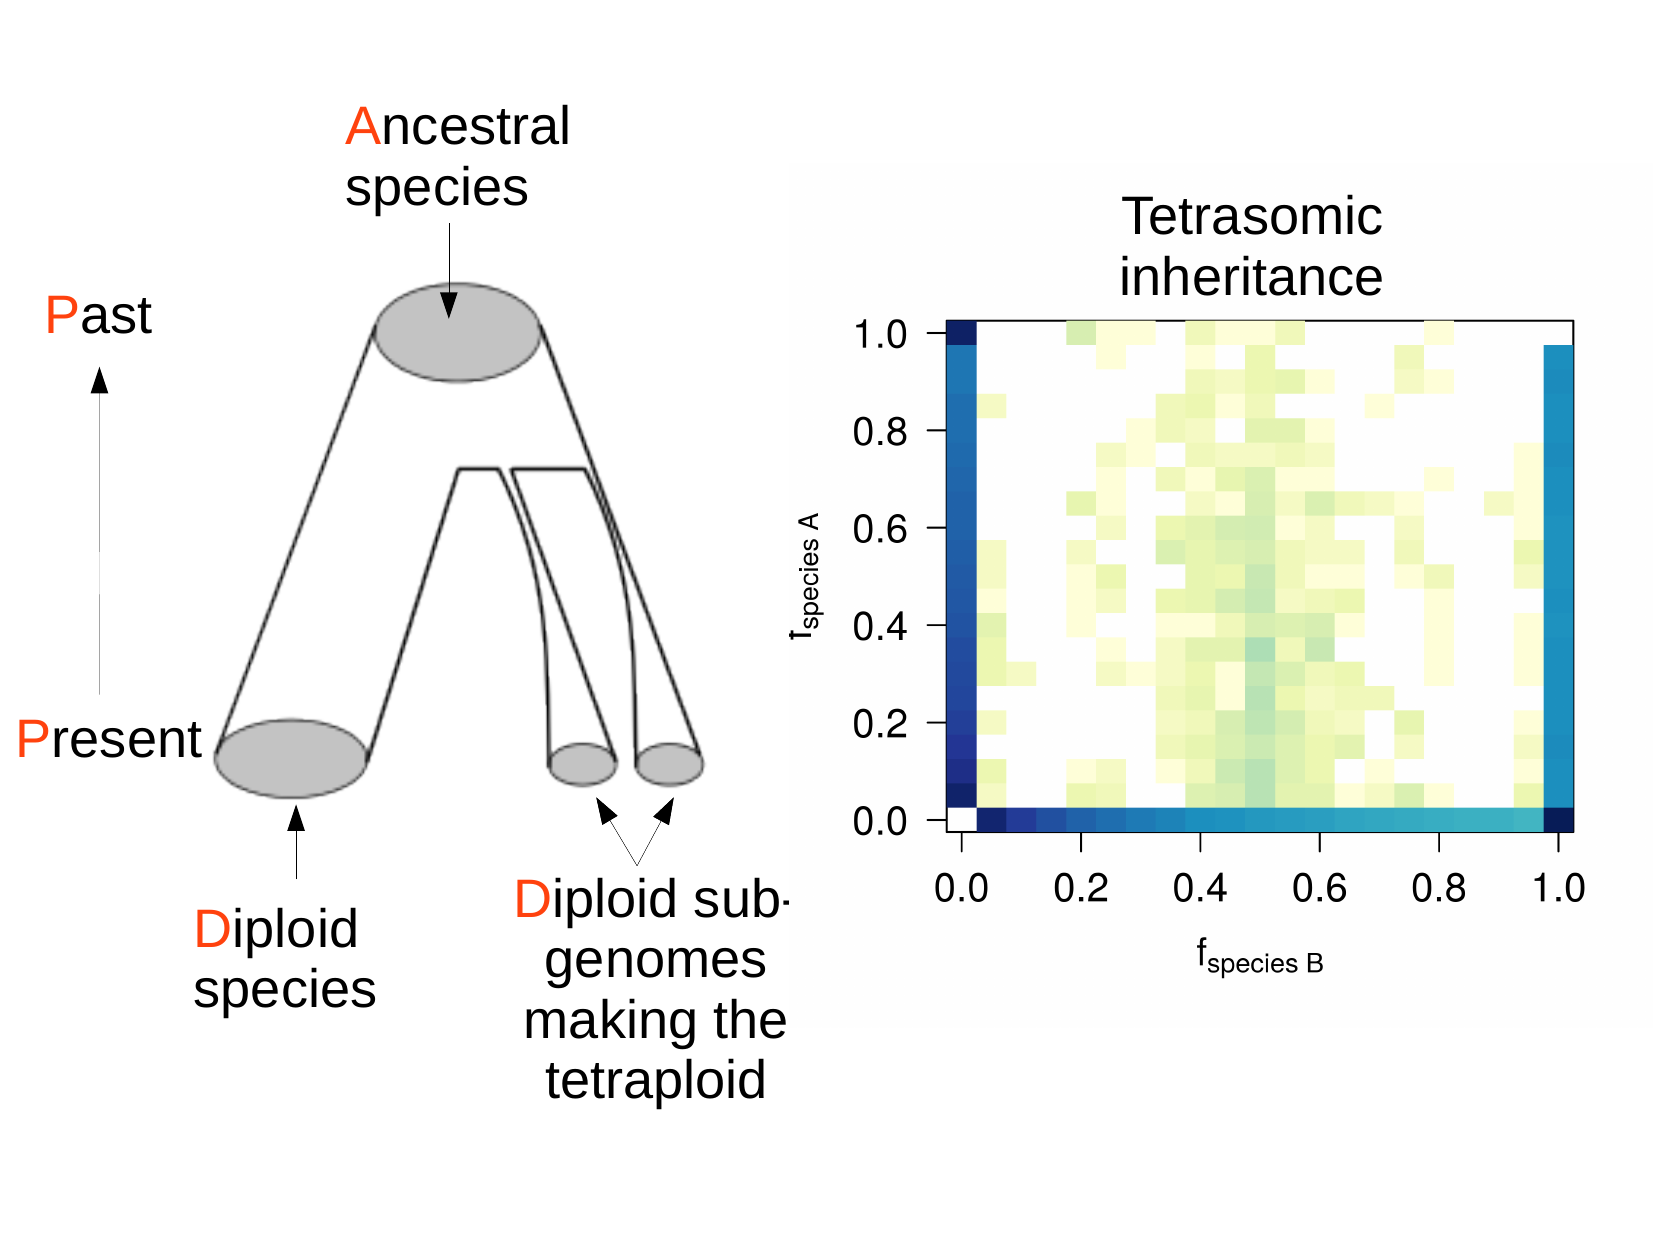

Ancestral species
Tetrasomic inheritance
Past
Present
Diploid sub-genomes
making the tetraploid
Diploid species